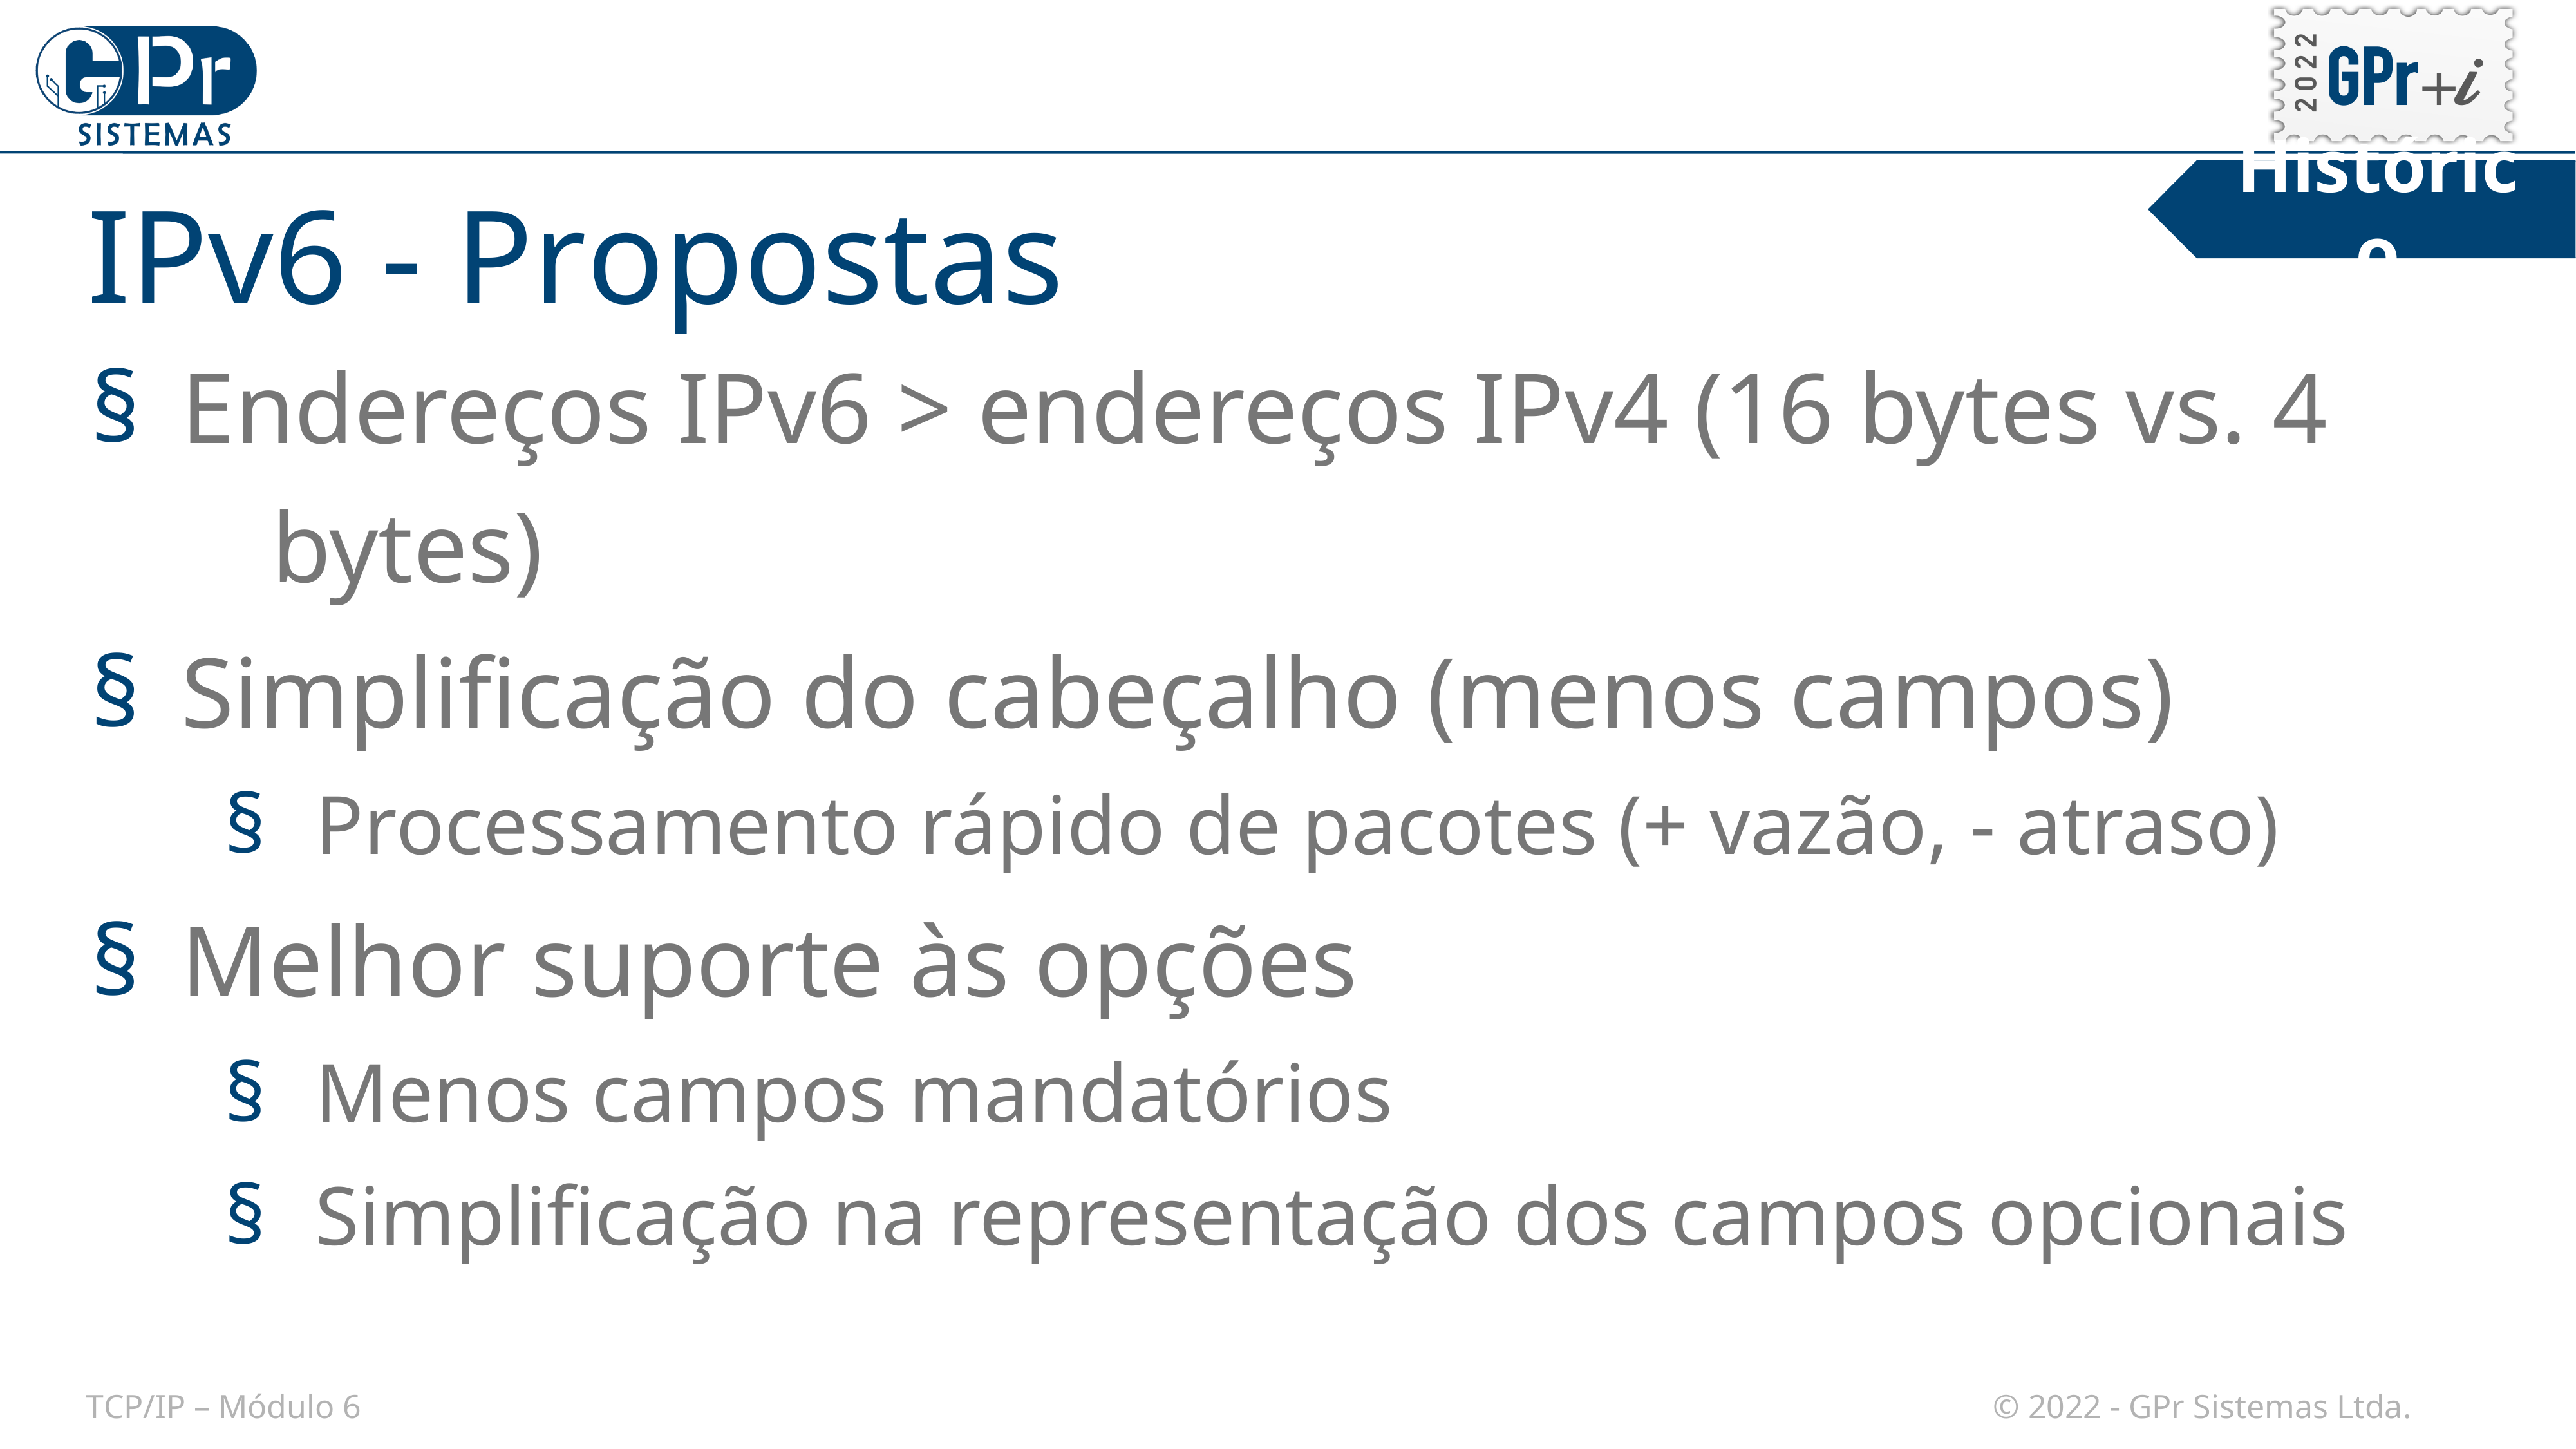

Histórico
IPv6 - Propostas
# Endereços IPv6 > endereços IPv4 (16 bytes vs. 4 bytes)
Simplificação do cabeçalho (menos campos)
Processamento rápido de pacotes (+ vazão, - atraso)
Melhor suporte às opções
Menos campos mandatórios
Simplificação na representação dos campos opcionais